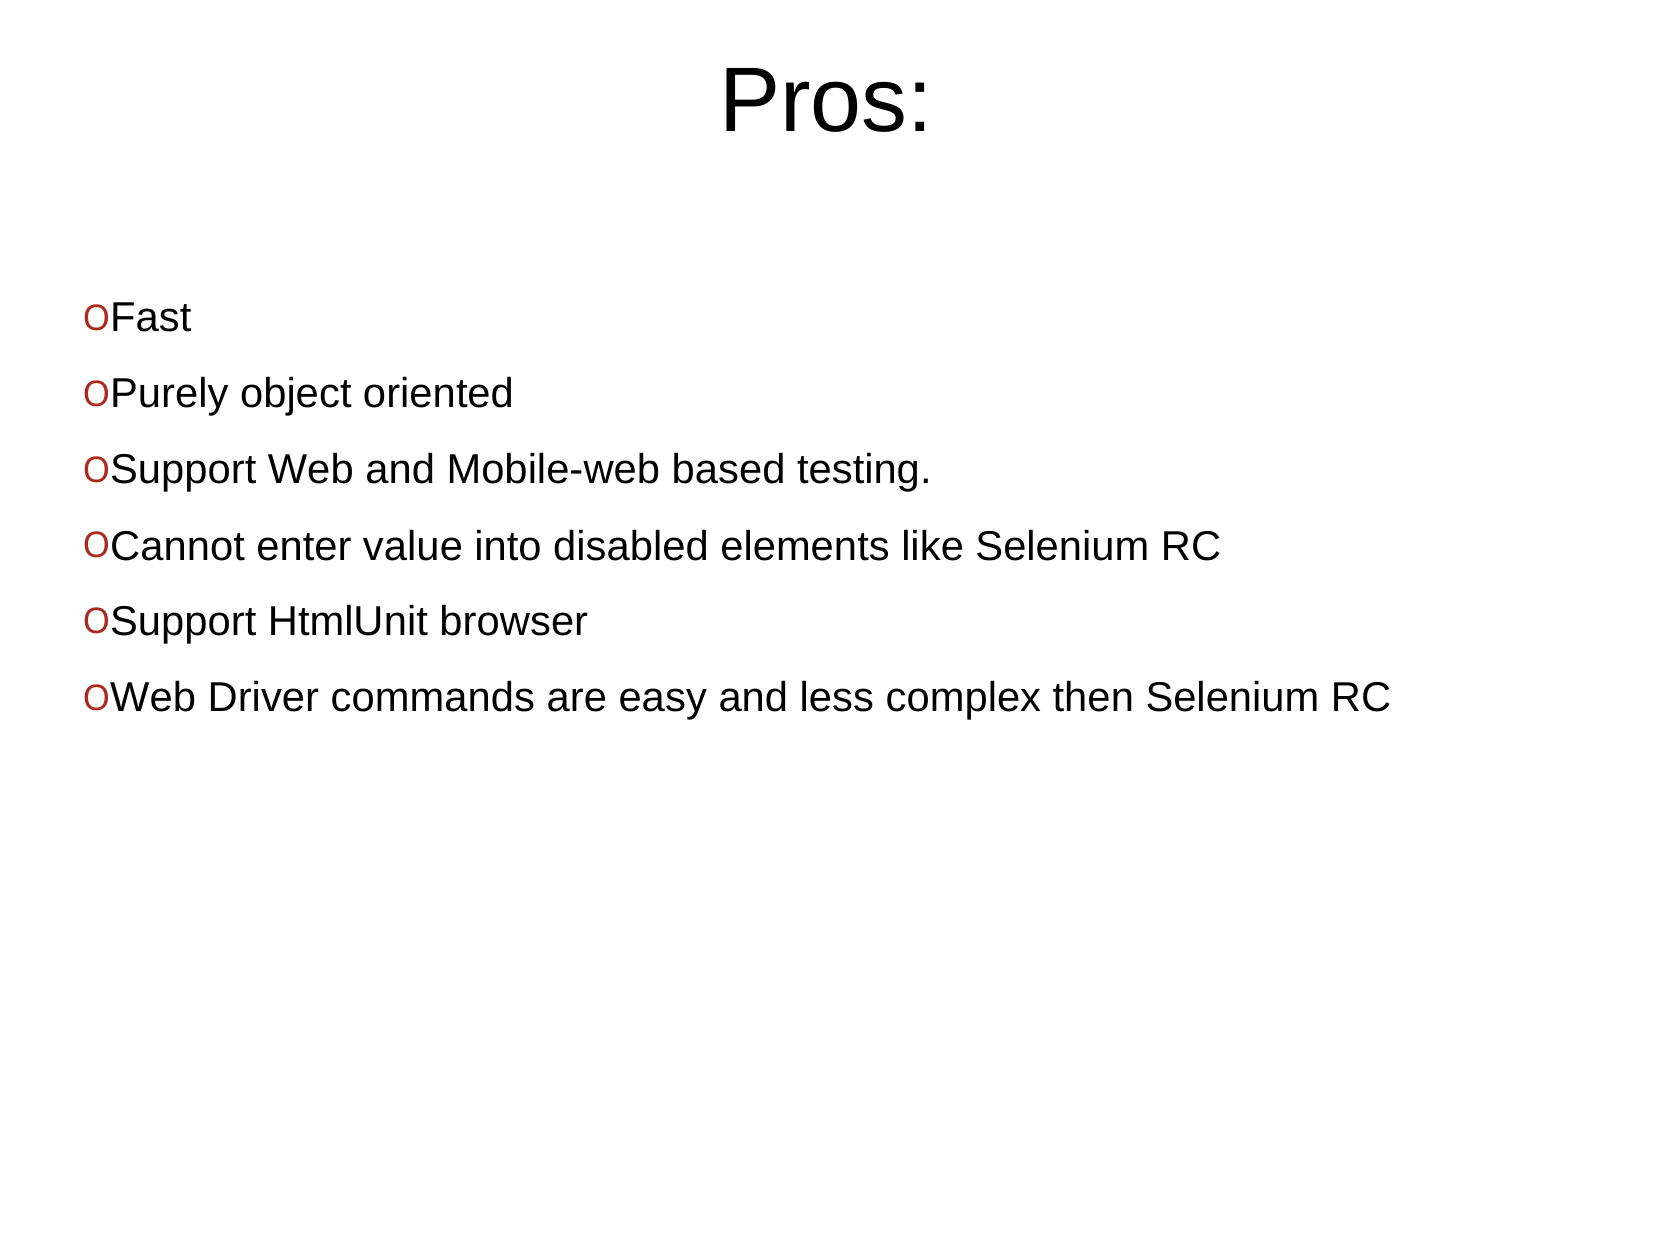

# Pros:
Fast
Purely object oriented
Support Web and Mobile-web based testing.
Cannot enter value into disabled elements like Selenium RC
Support HtmlUnit browser
Web Driver commands are easy and less complex then Selenium RC